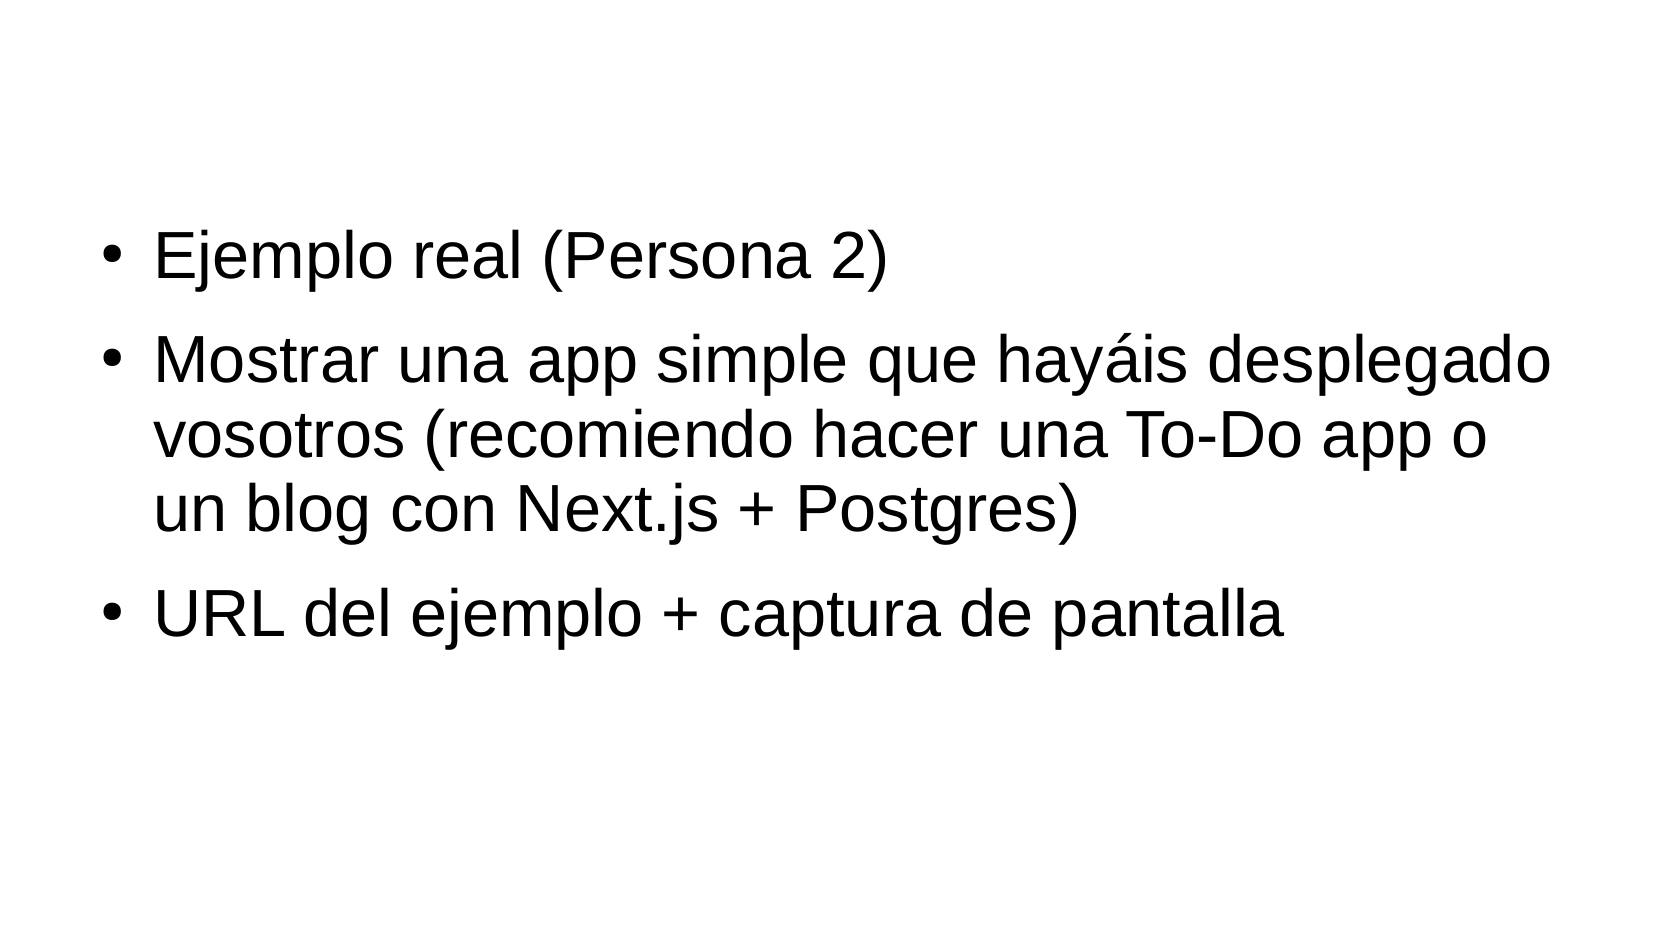

#
Ejemplo real (Persona 2)
Mostrar una app simple que hayáis desplegado vosotros (recomiendo hacer una To-Do app o un blog con Next.js + Postgres)
URL del ejemplo + captura de pantalla